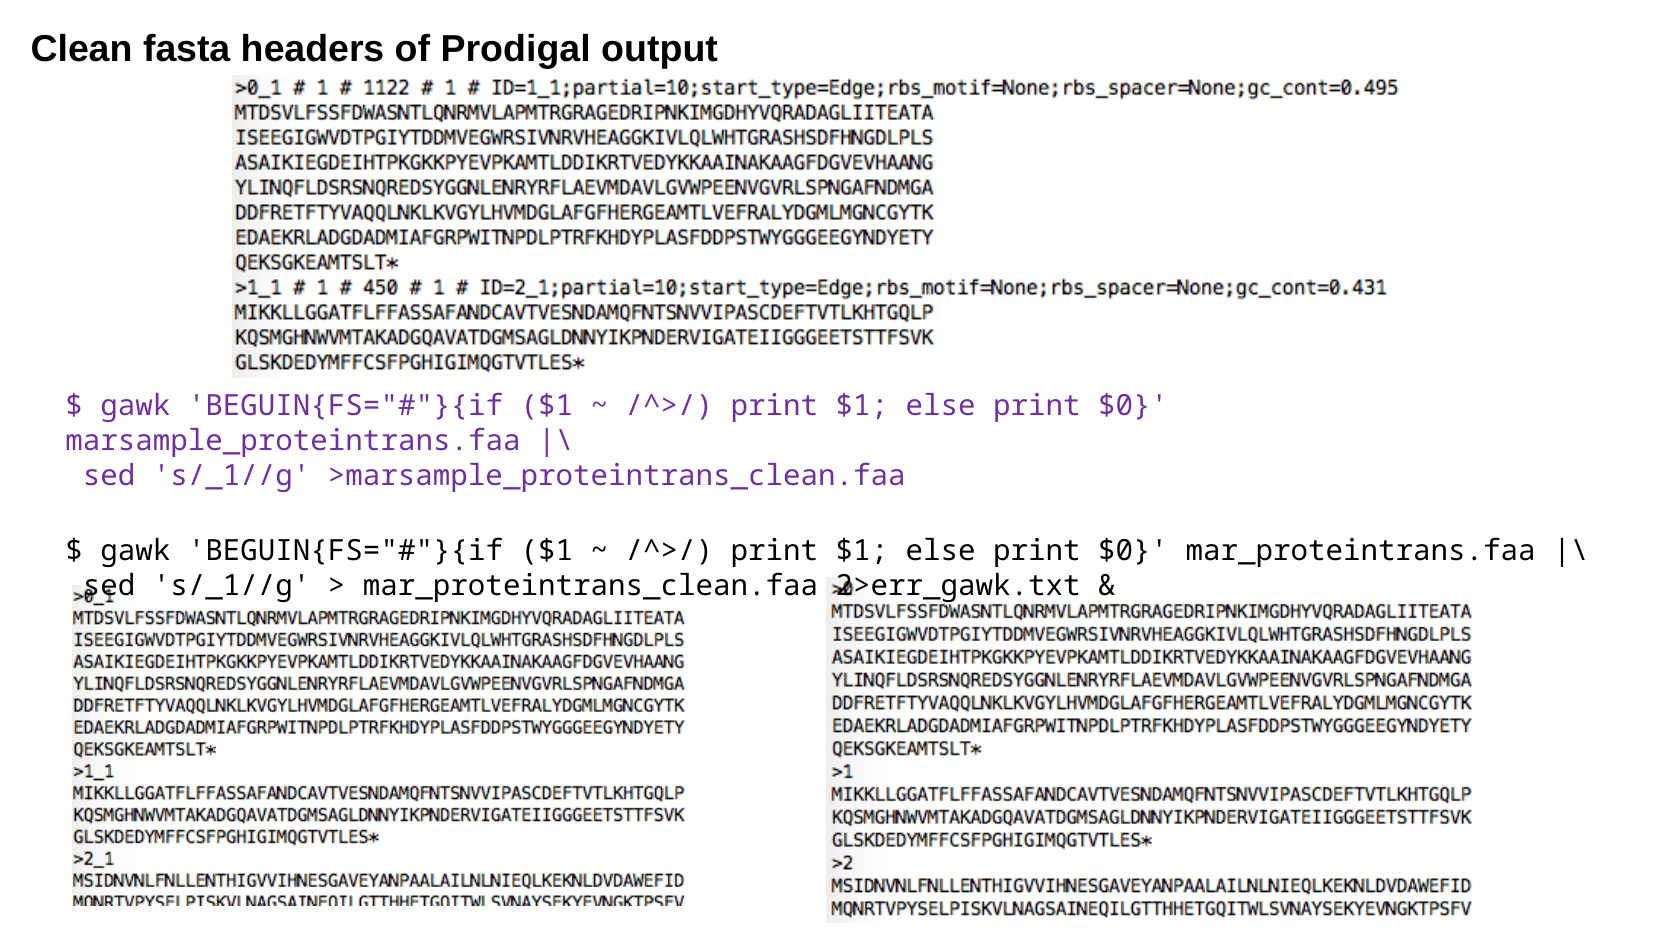

Clean fasta headers of Prodigal output
$ gawk 'BEGUIN{FS="#"}{if ($1 ~ /^>/) print $1; else print $0}' marsample_proteintrans.faa |\
 sed 's/_1//g' >marsample_proteintrans_clean.faa
$ gawk 'BEGUIN{FS="#"}{if ($1 ~ /^>/) print $1; else print $0}' mar_proteintrans.faa |\
 sed 's/_1//g' > mar_proteintrans_clean.faa 2>err_gawk.txt &